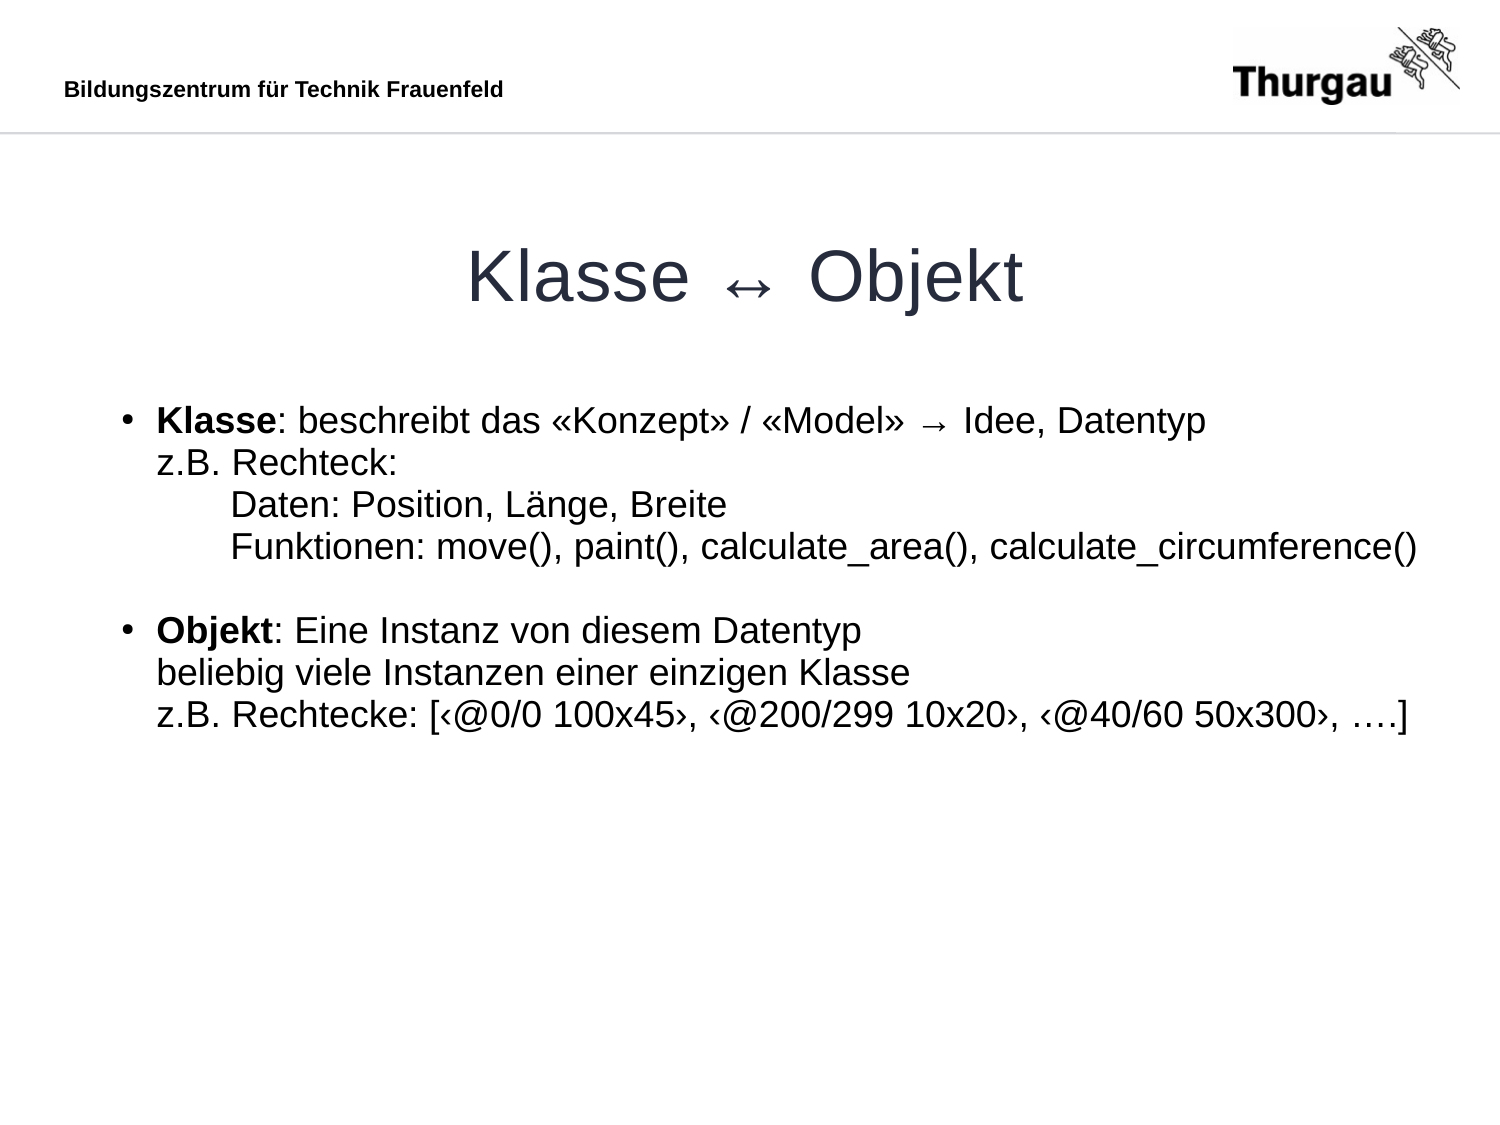

Bildungszentrum für Technik Frauenfeld
Klasse ↔ Objekt
Klasse: beschreibt das «Konzept» / «Model» → Idee, Datentyp
z.B. Rechteck:
 	Daten: Position, Länge, Breite
	Funktionen: move(), paint(), calculate_area(), calculate_circumference()
Objekt: Eine Instanz von diesem Datentyp
beliebig viele Instanzen einer einzigen Klasse
z.B. Rechtecke: [‹@0/0 100x45›, ‹@200/299 10x20›, ‹@40/60 50x300›, ….]